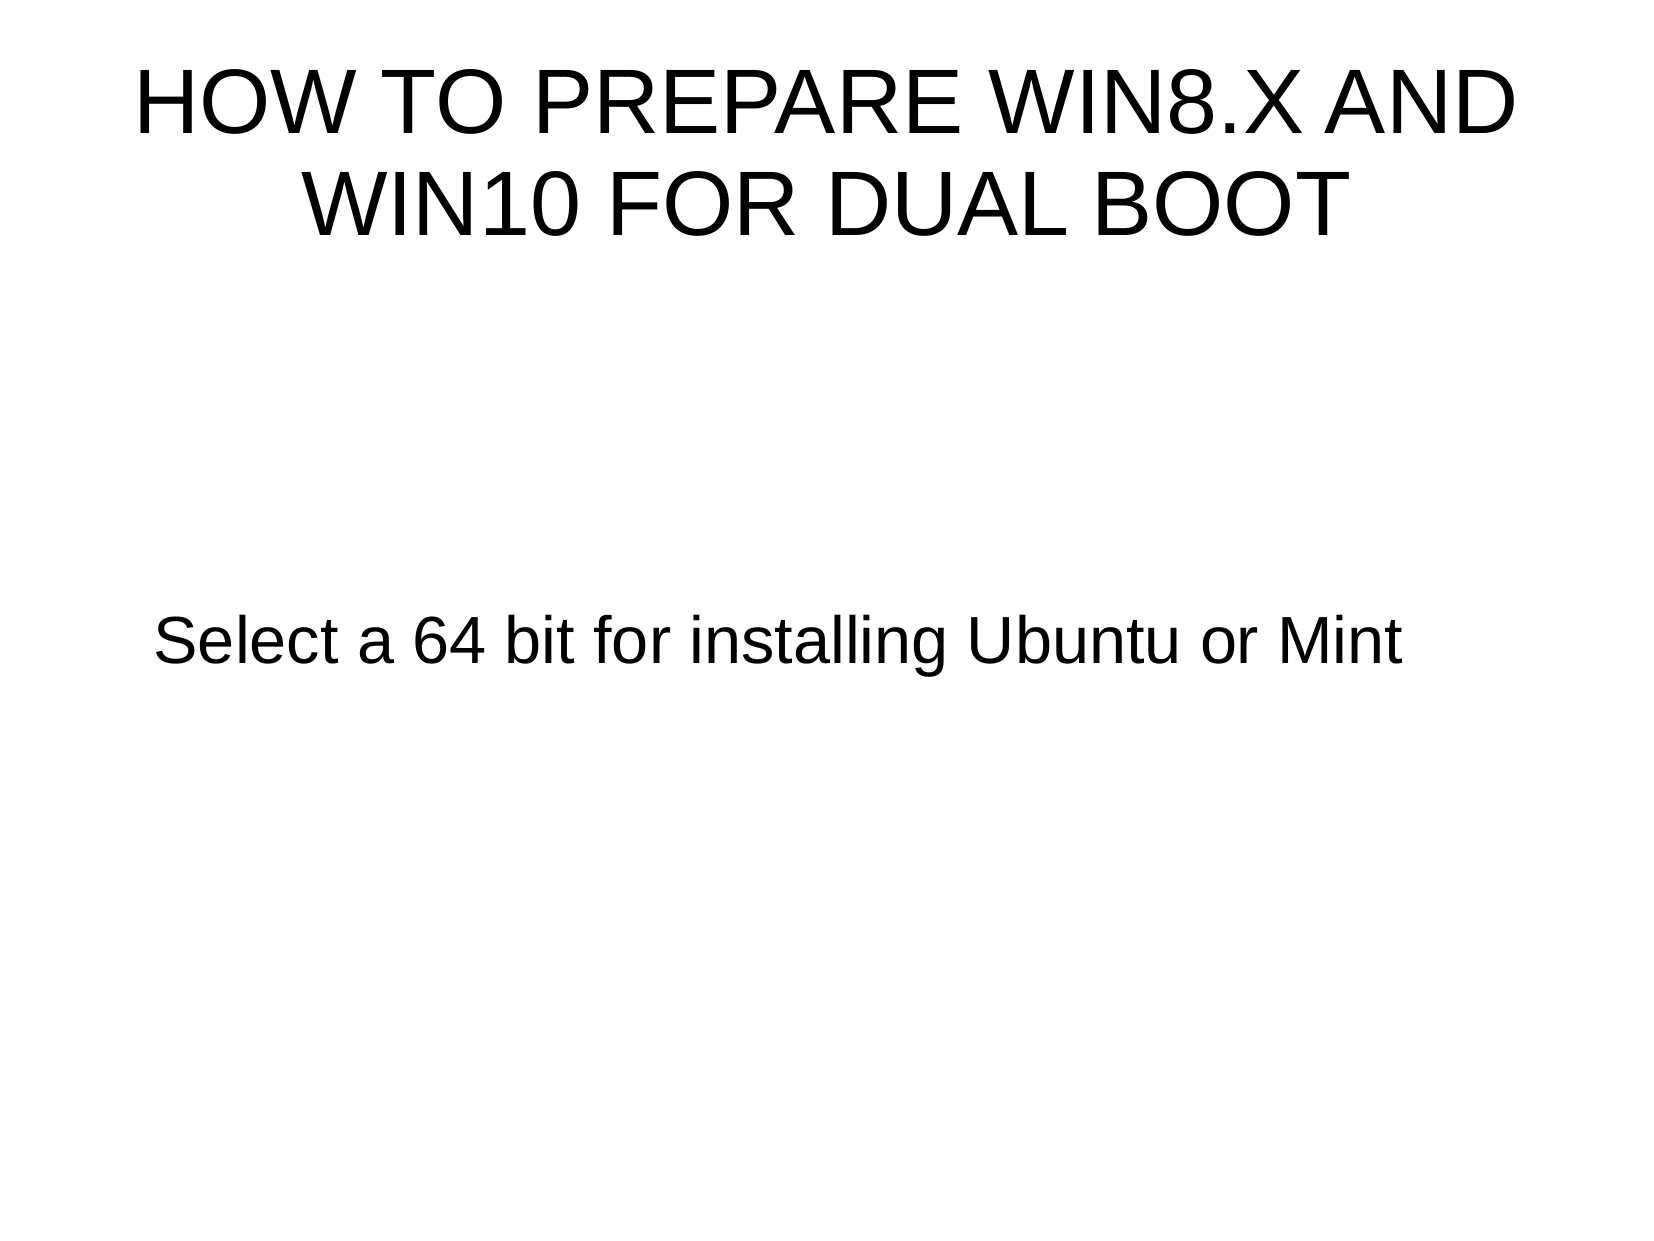

# HOW TO PREPARE WIN8.X AND WIN10 FOR DUAL BOOT
Select a 64 bit for installing Ubuntu or Mint